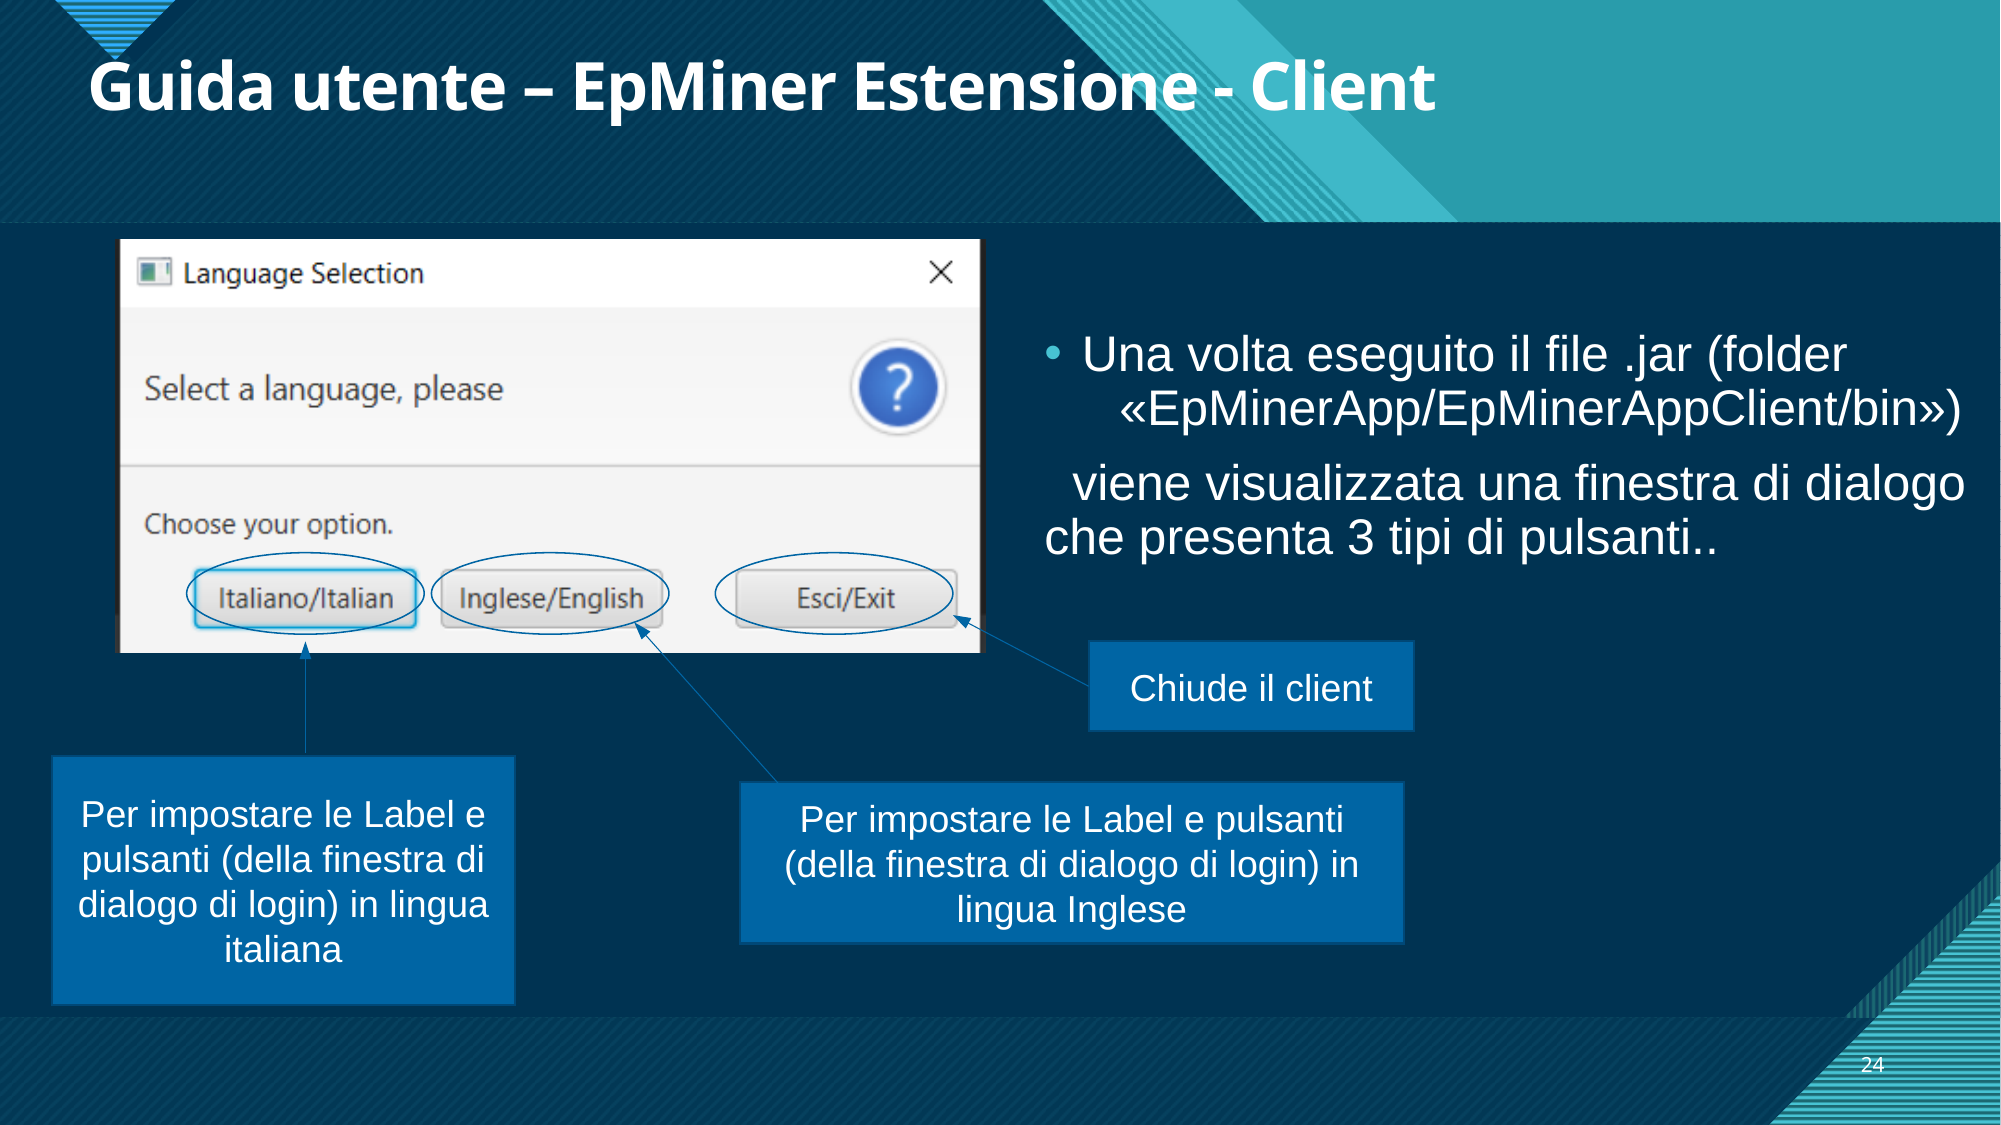

# Guida utente – EpMiner Estensione - Client
Una volta eseguito il file .jar (folder «EpMinerApp/EpMinerAppClient/bin»)
 viene visualizzata una finestra di dialogo che presenta 3 tipi di pulsanti..
Chiude il client
Per impostare le Label e pulsanti (della finestra di dialogo di login) in lingua italiana
Per impostare le Label e pulsanti (della finestra di dialogo di login) in lingua Inglese